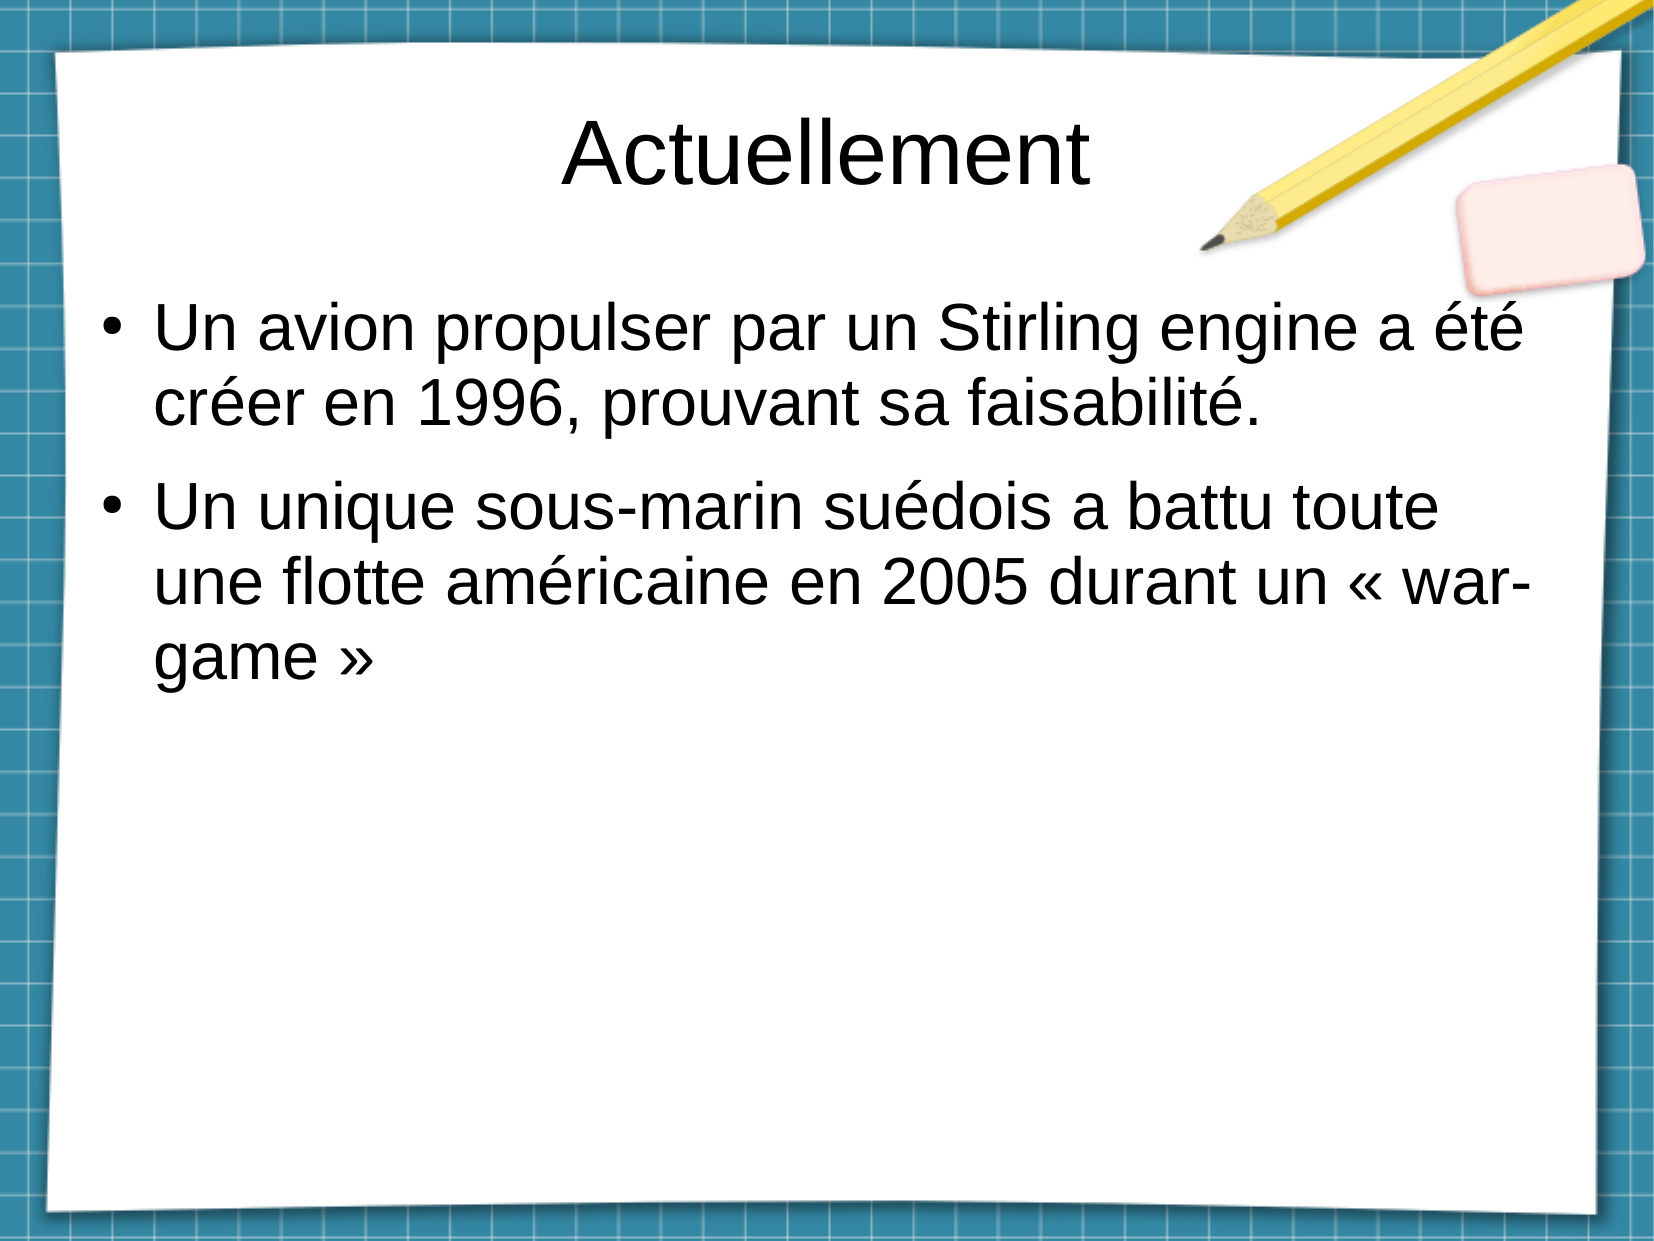

# Actuellement
Un avion propulser par un Stirling engine a été créer en 1996, prouvant sa faisabilité.
Un unique sous-marin suédois a battu toute une flotte américaine en 2005 durant un « war-game »